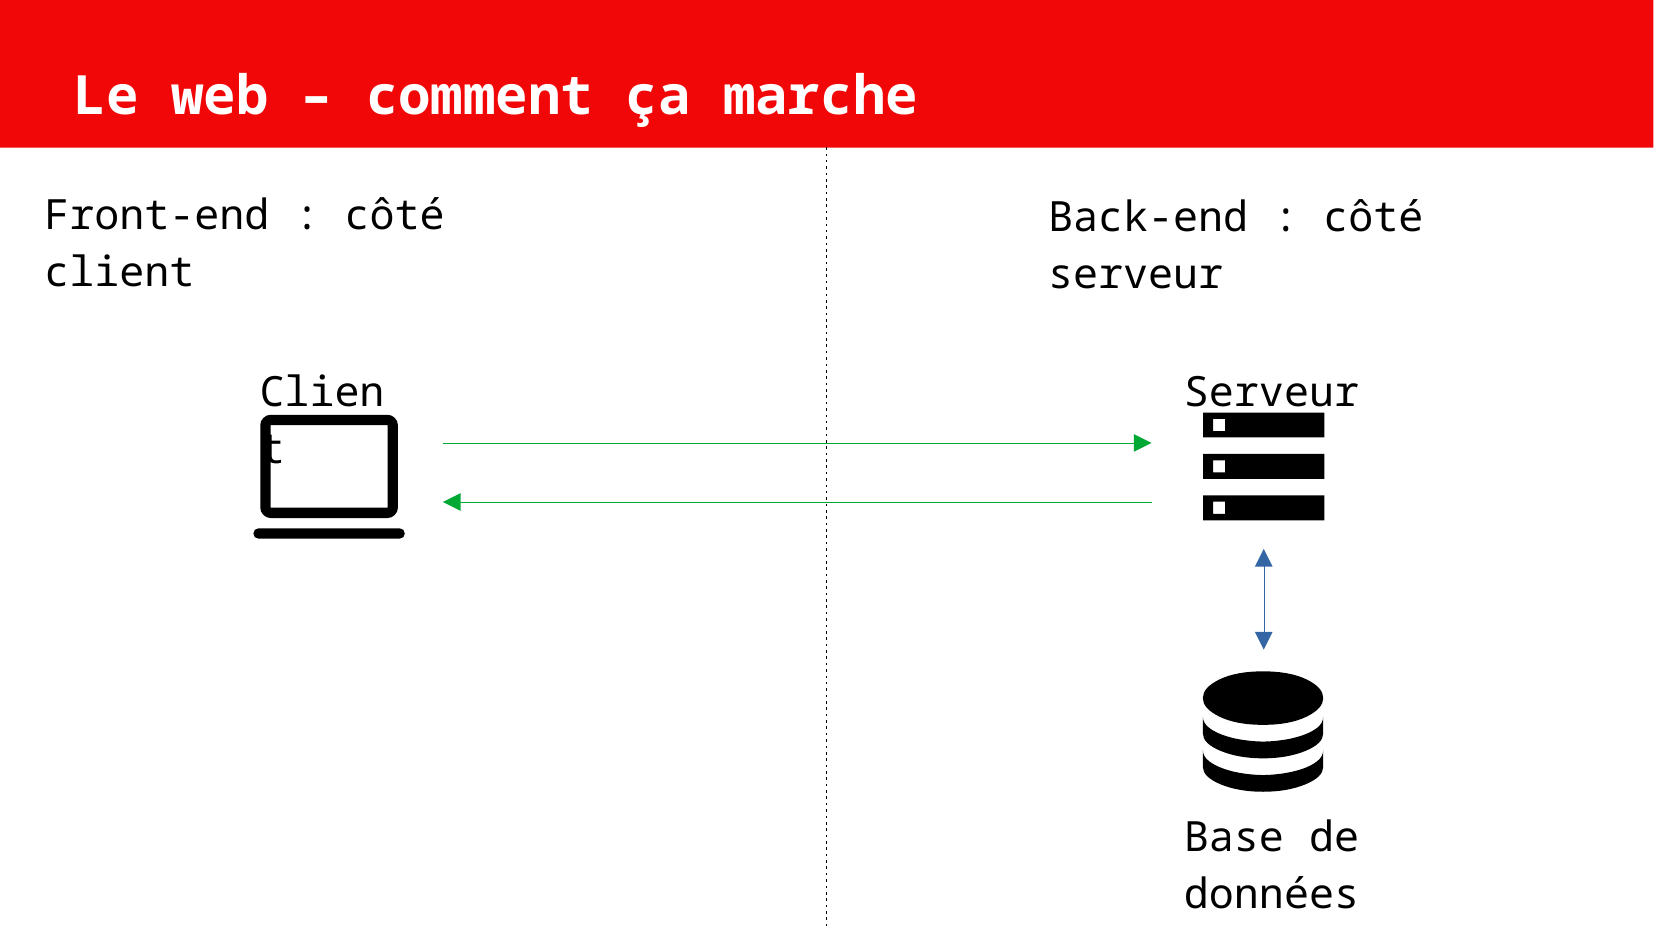

Le web – comment ça marche
Front-end : côté client
Back-end : côté serveur
Client
Serveur
Base de données